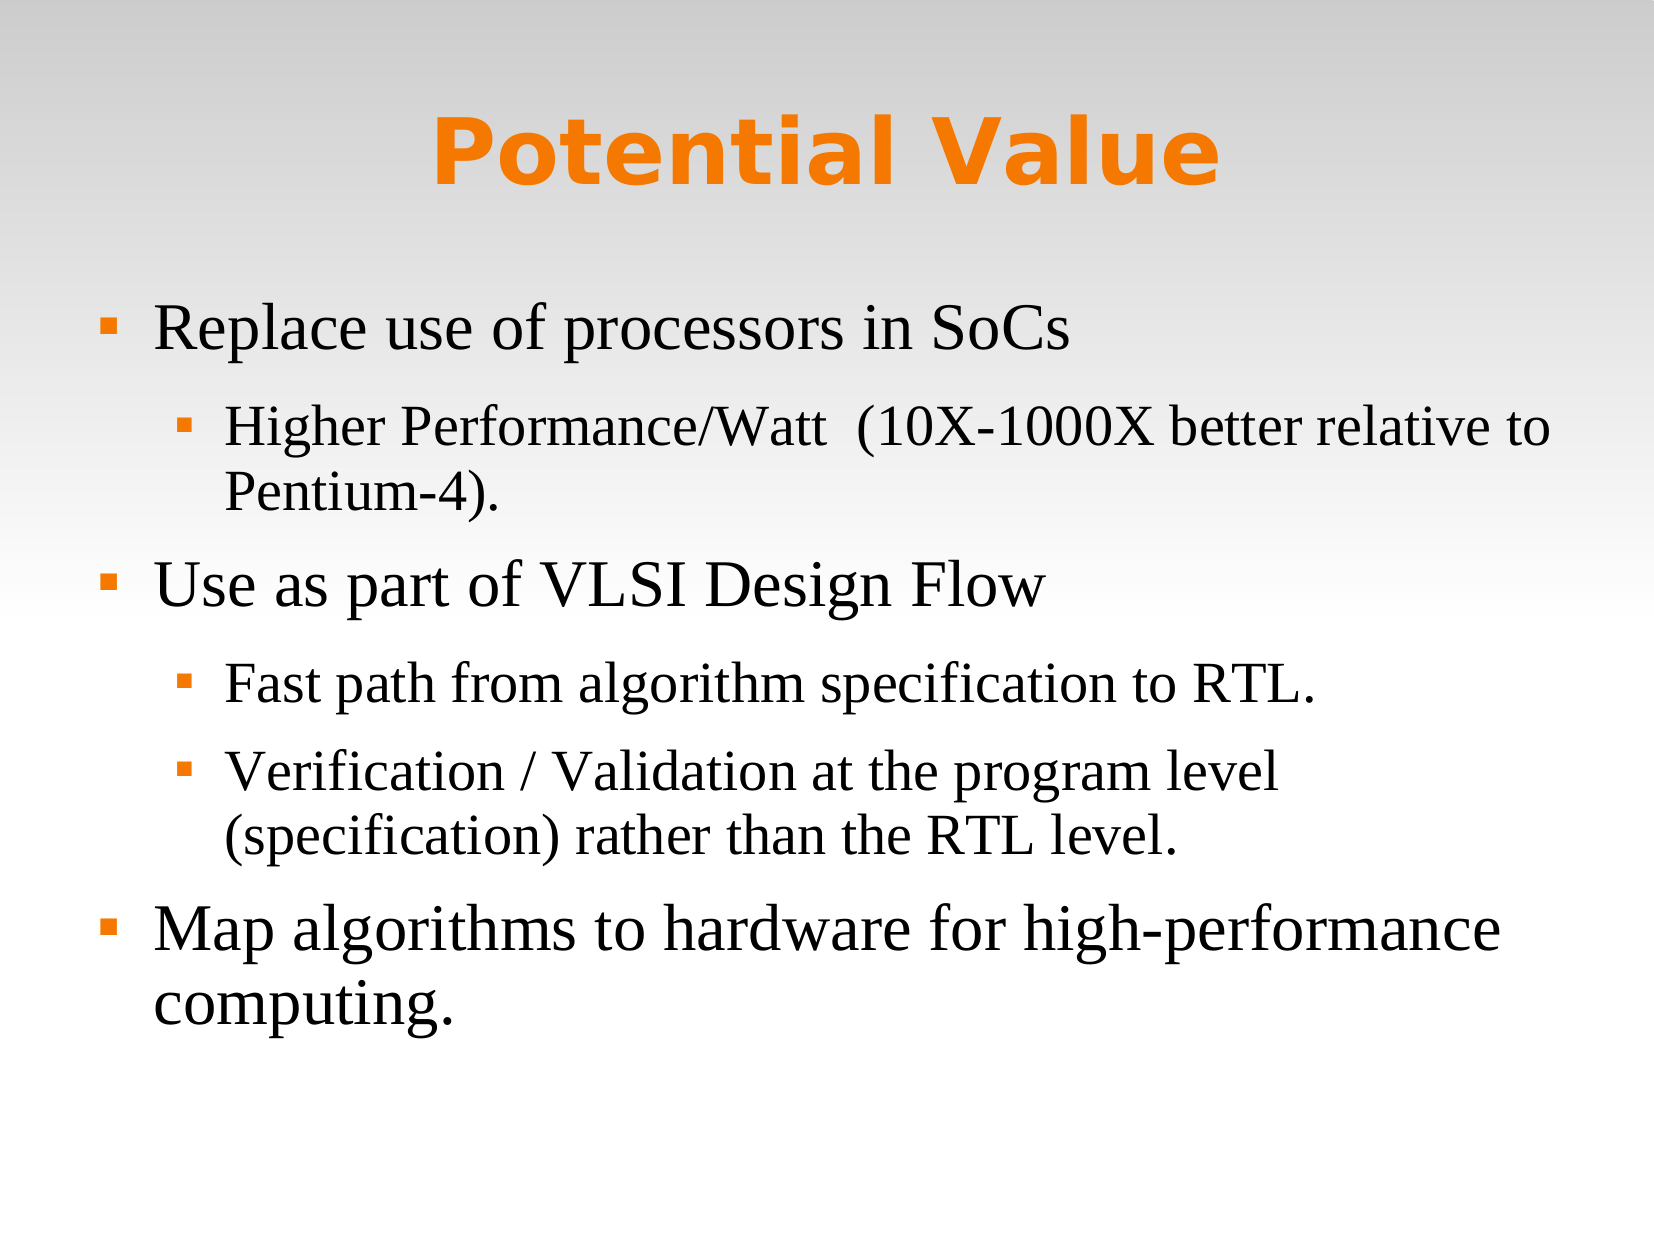

# Potential Value
Replace use of processors in SoCs
Higher Performance/Watt (10X-1000X better relative to Pentium-4).
Use as part of VLSI Design Flow
Fast path from algorithm specification to RTL.
Verification / Validation at the program level (specification) rather than the RTL level.
Map algorithms to hardware for high-performance computing.